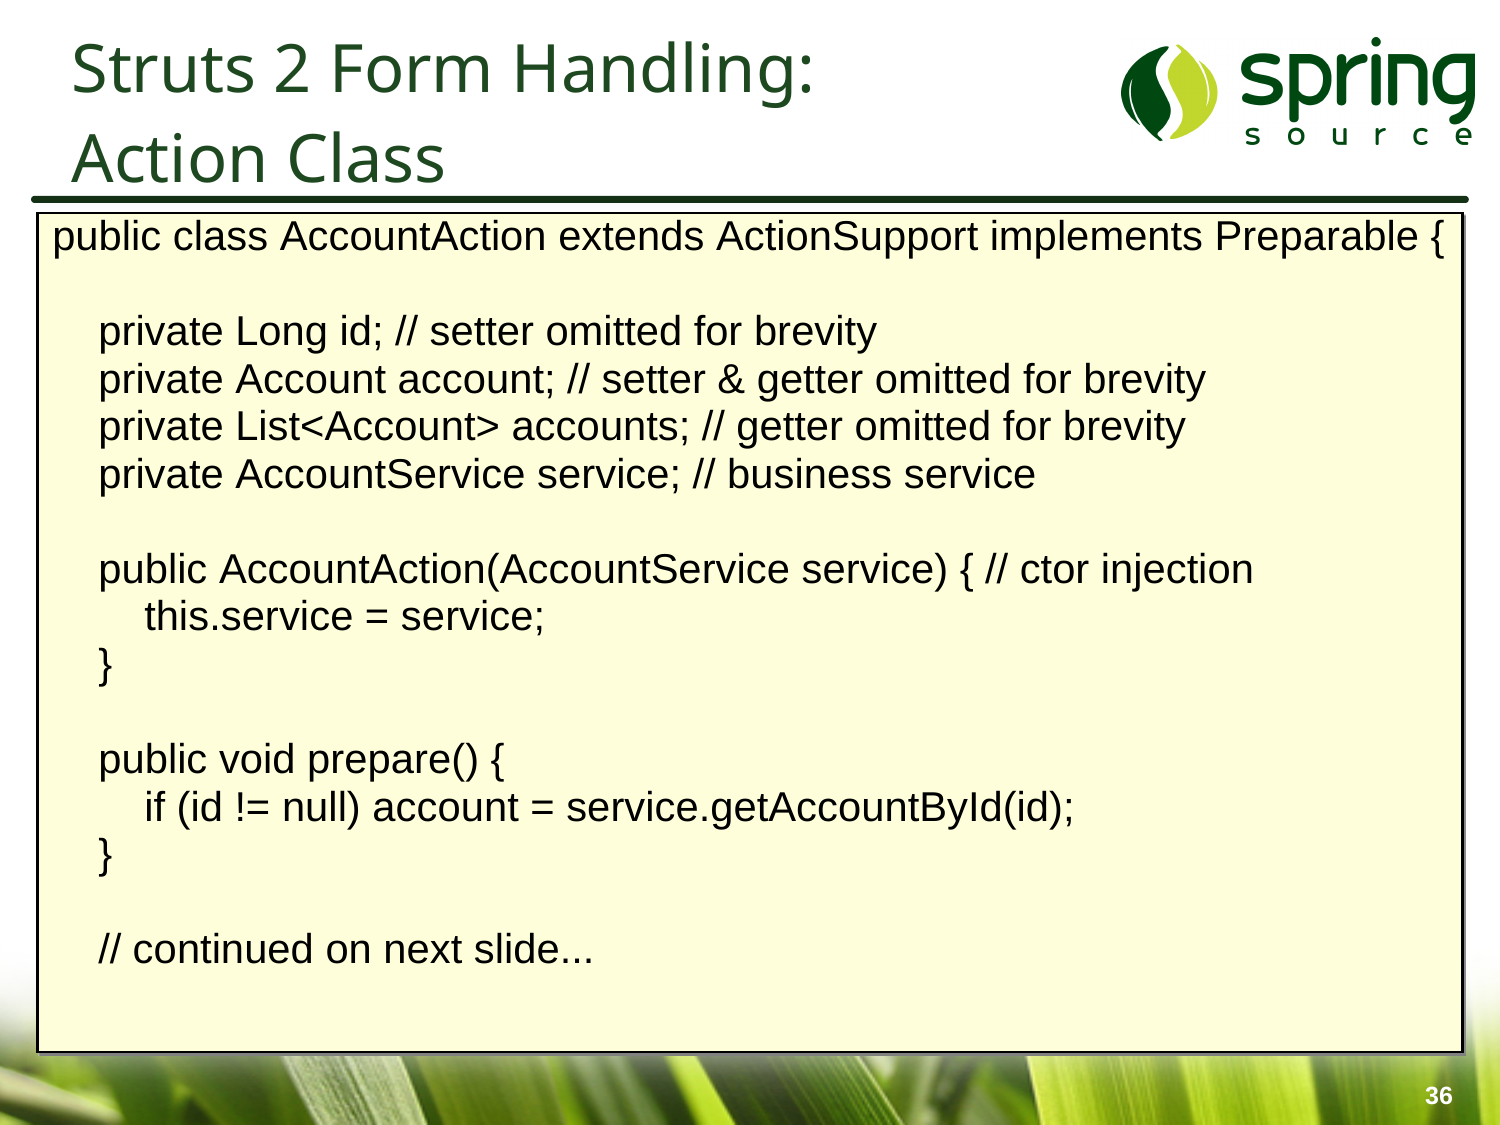

# Struts 2 Form Handling: Action Class
public class AccountAction extends ActionSupport implements Preparable {
 private Long id; // setter omitted for brevity
 private Account account; // setter & getter omitted for brevity
 private List<Account> accounts; // getter omitted for brevity
 private AccountService service; // business service
 public AccountAction(AccountService service) { // ctor injection
 this.service = service;
 }
 public void prepare() {
 if (id != null) account = service.getAccountById(id);
 }
 // continued on next slide...